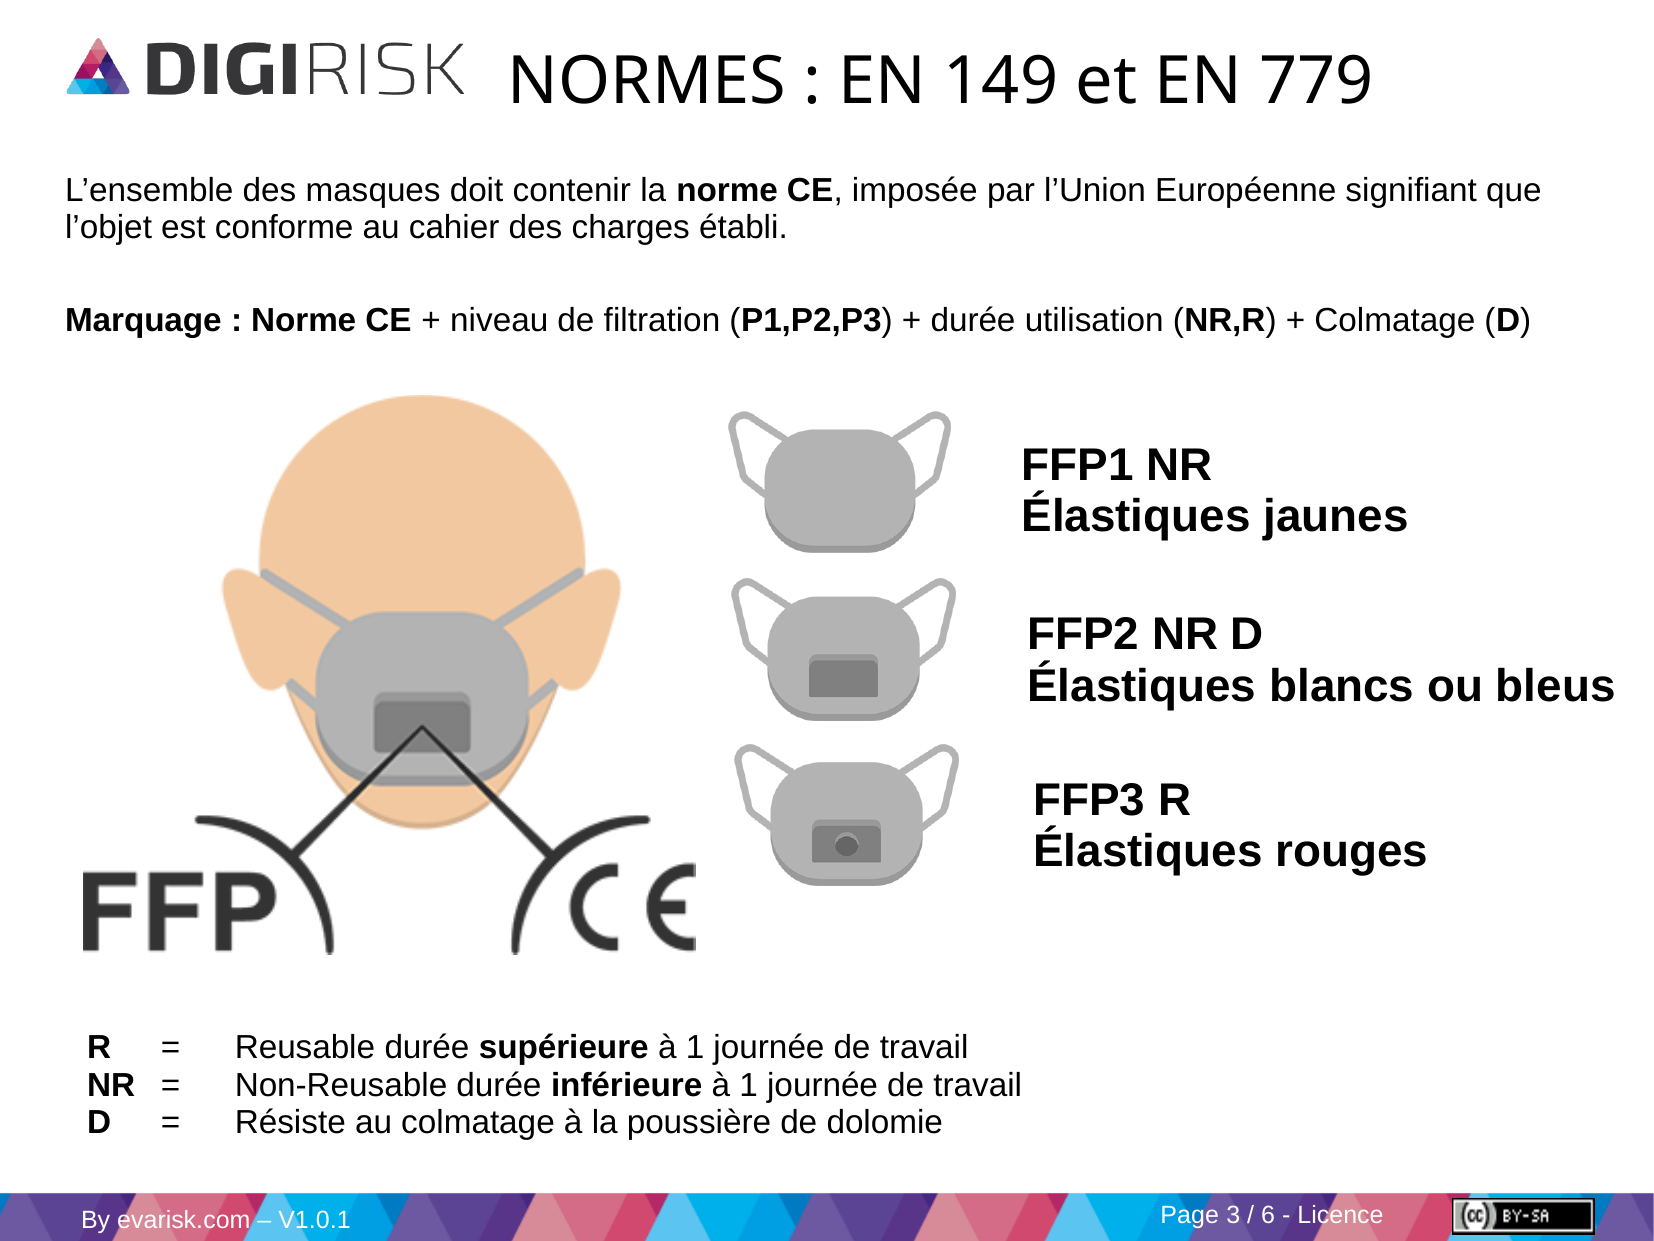

# NORMES : EN 149 et EN 779
L’ensemble des masques doit contenir la norme CE, imposée par l’Union Européenne signifiant que l’objet est conforme au cahier des charges établi.
Marquage : Norme CE + niveau de filtration (P1,P2,P3) + durée utilisation (NR,R) + Colmatage (D)
FFP1 NR
Élastiques jaunes
FFP2 NR D
Élastiques blancs ou bleus
FFP3 R
Élastiques rouges
R 	= 	Reusable durée supérieure à 1 journée de travail
NR 	= 	Non-Reusable durée inférieure à 1 journée de travail
D 	= 	Résiste au colmatage à la poussière de dolomie